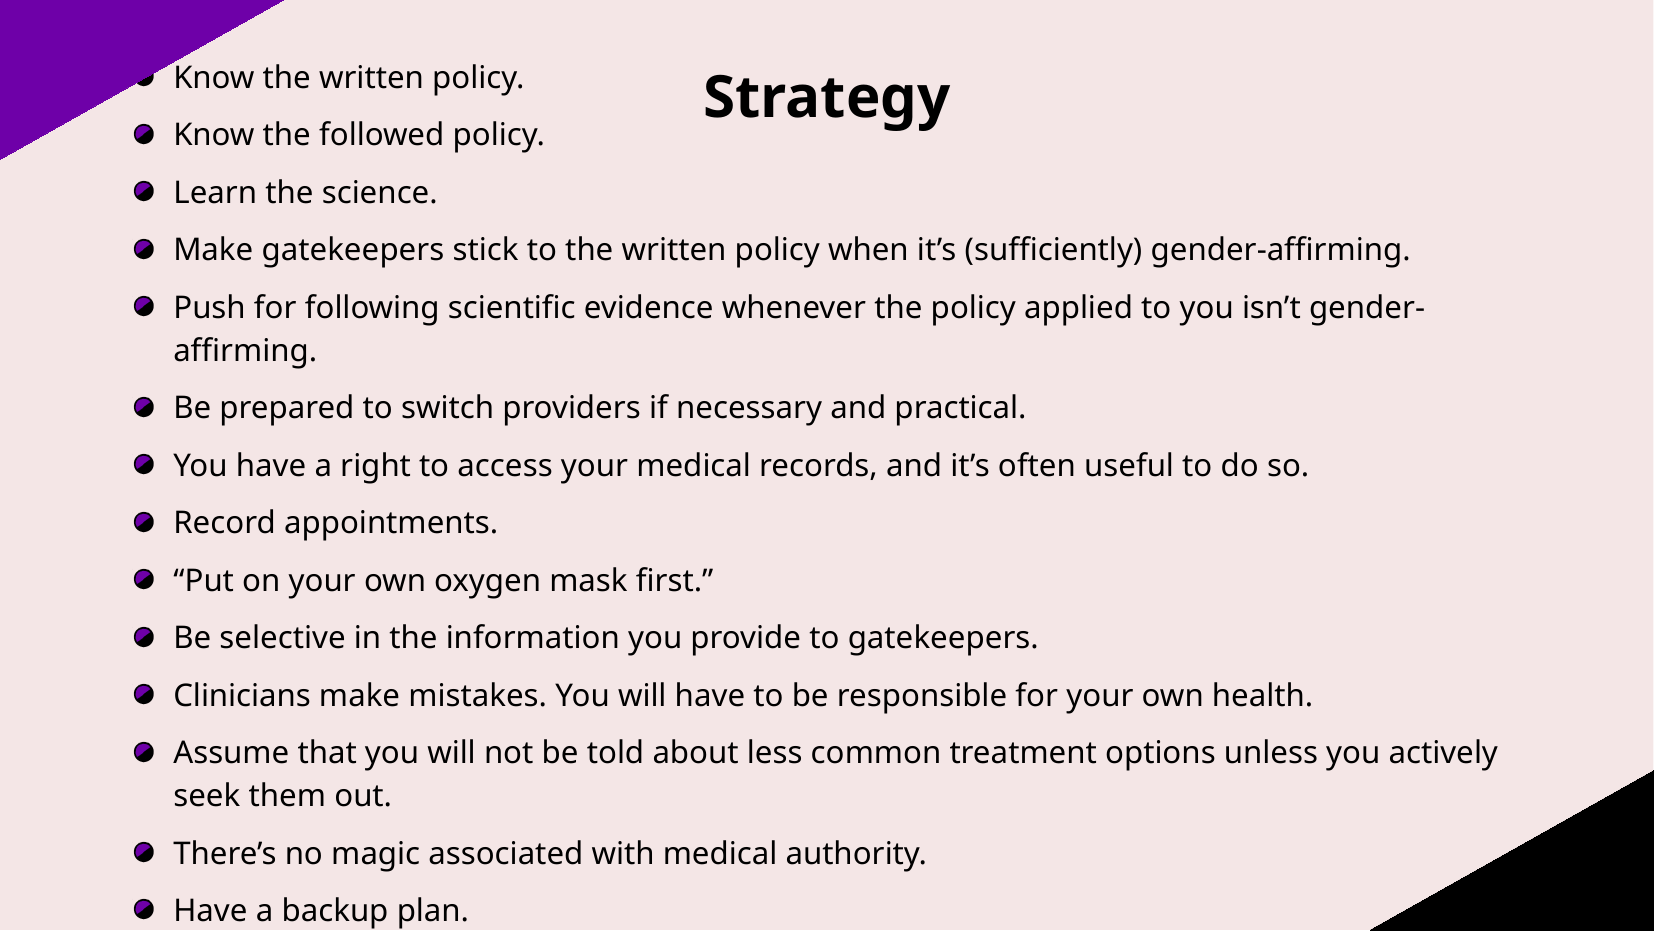

# Strategy
Know the written policy.
Know the followed policy.
Learn the science.
Make gatekeepers stick to the written policy when it’s (sufficiently) gender-affirming.
Push for following scientific evidence whenever the policy applied to you isn’t gender-affirming.
Be prepared to switch providers if necessary and practical.
You have a right to access your medical records, and it’s often useful to do so.
Record appointments.
“Put on your own oxygen mask first.”
Be selective in the information you provide to gatekeepers.
Clinicians make mistakes. You will have to be responsible for your own health.
Assume that you will not be told about less common treatment options unless you actively seek them out.
There’s no magic associated with medical authority.
Have a backup plan.